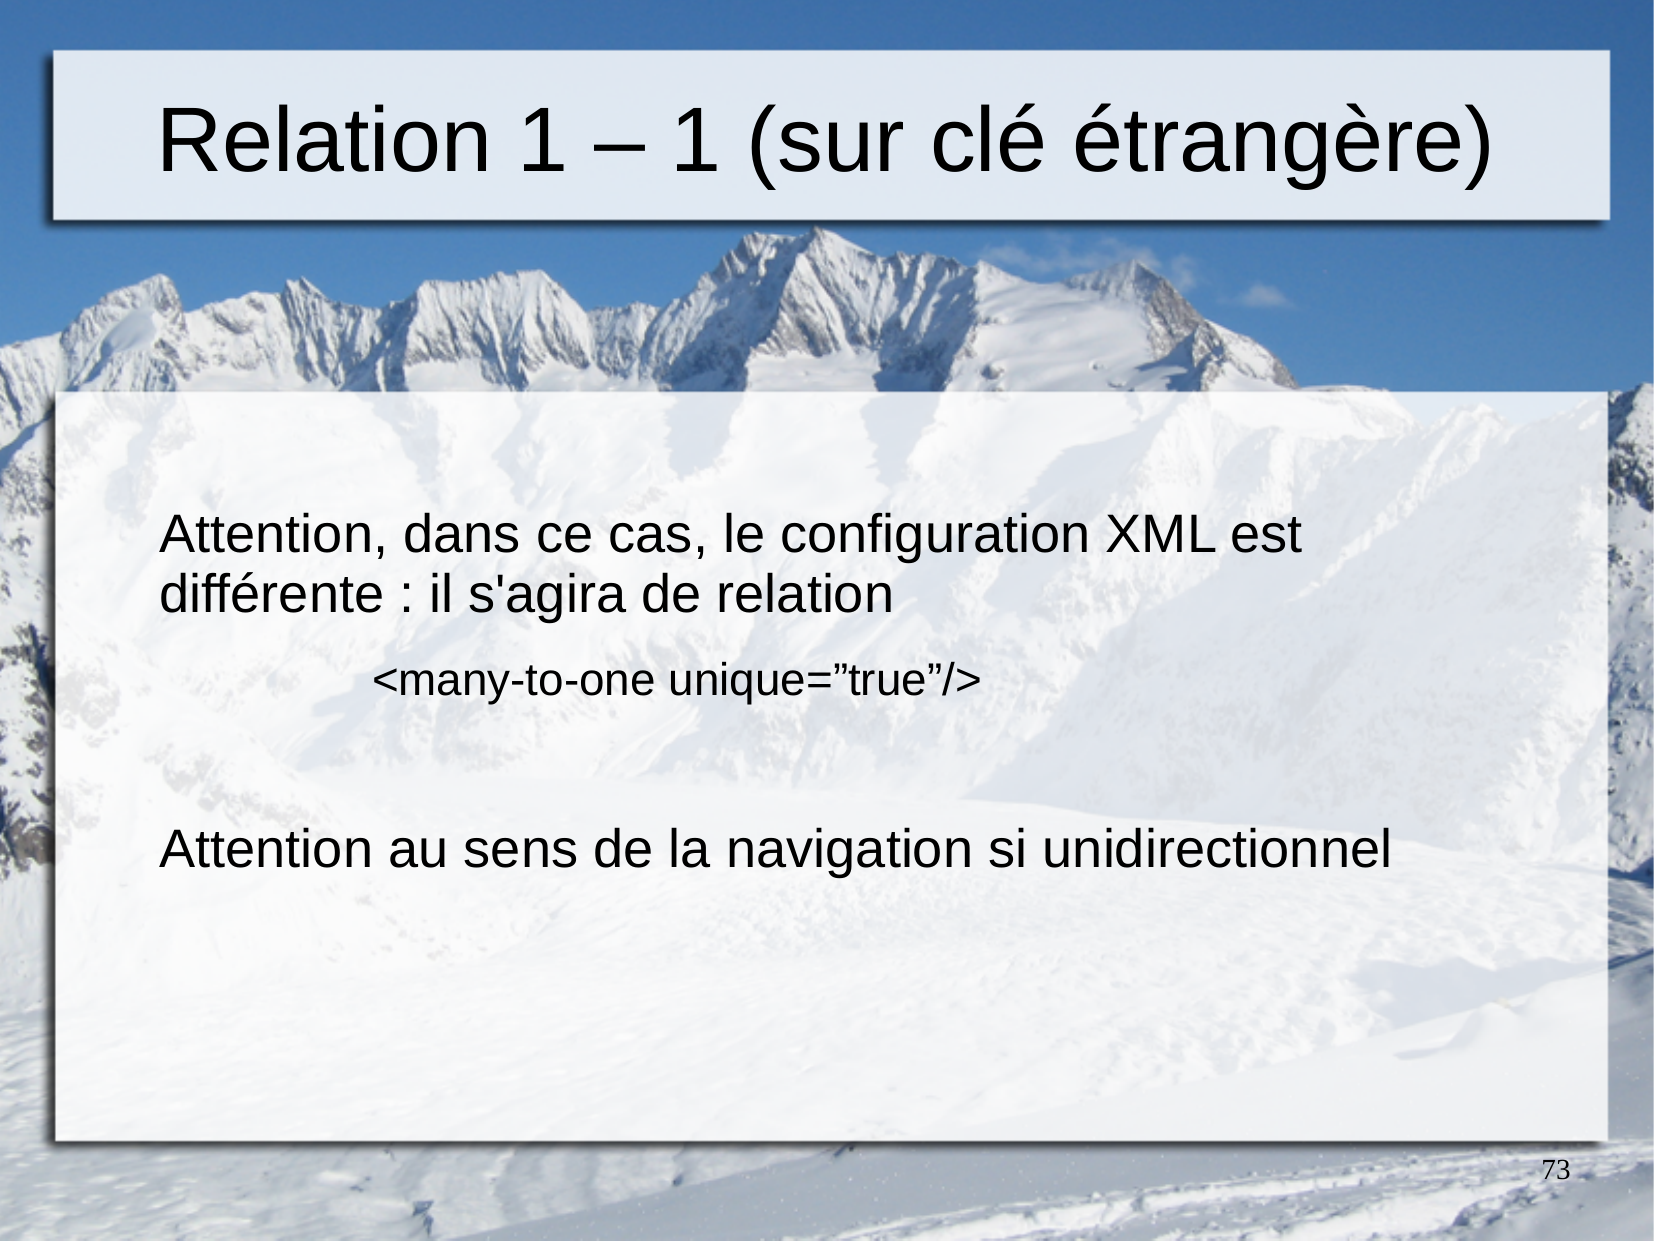

# Relation 1 – 1 (sur clé étrangère)
Attention, dans ce cas, le configuration XML est différente : il s'agira de relation
<many-to-one unique=”true”/>
Attention au sens de la navigation si unidirectionnel
73